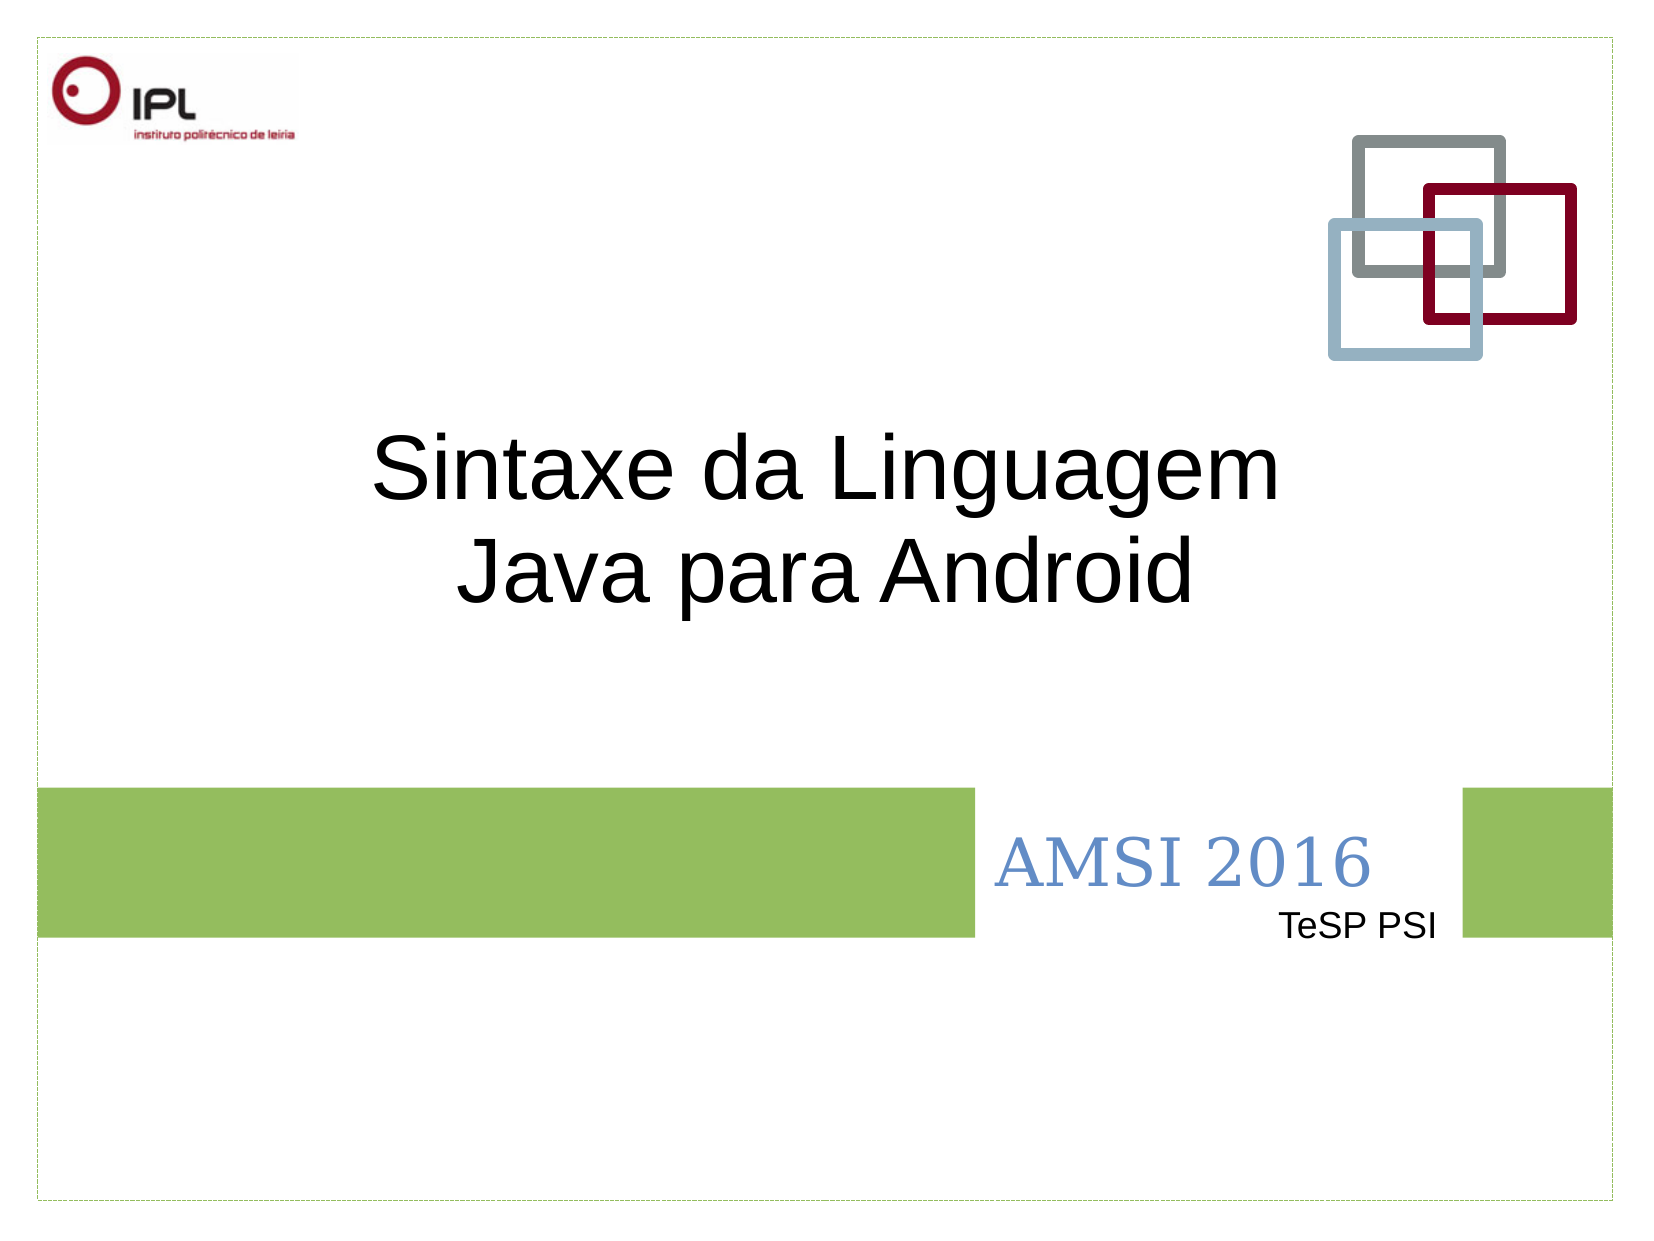

# Sintaxe da Linguagem Java para Android
AMSI 2016
TeSP PSI